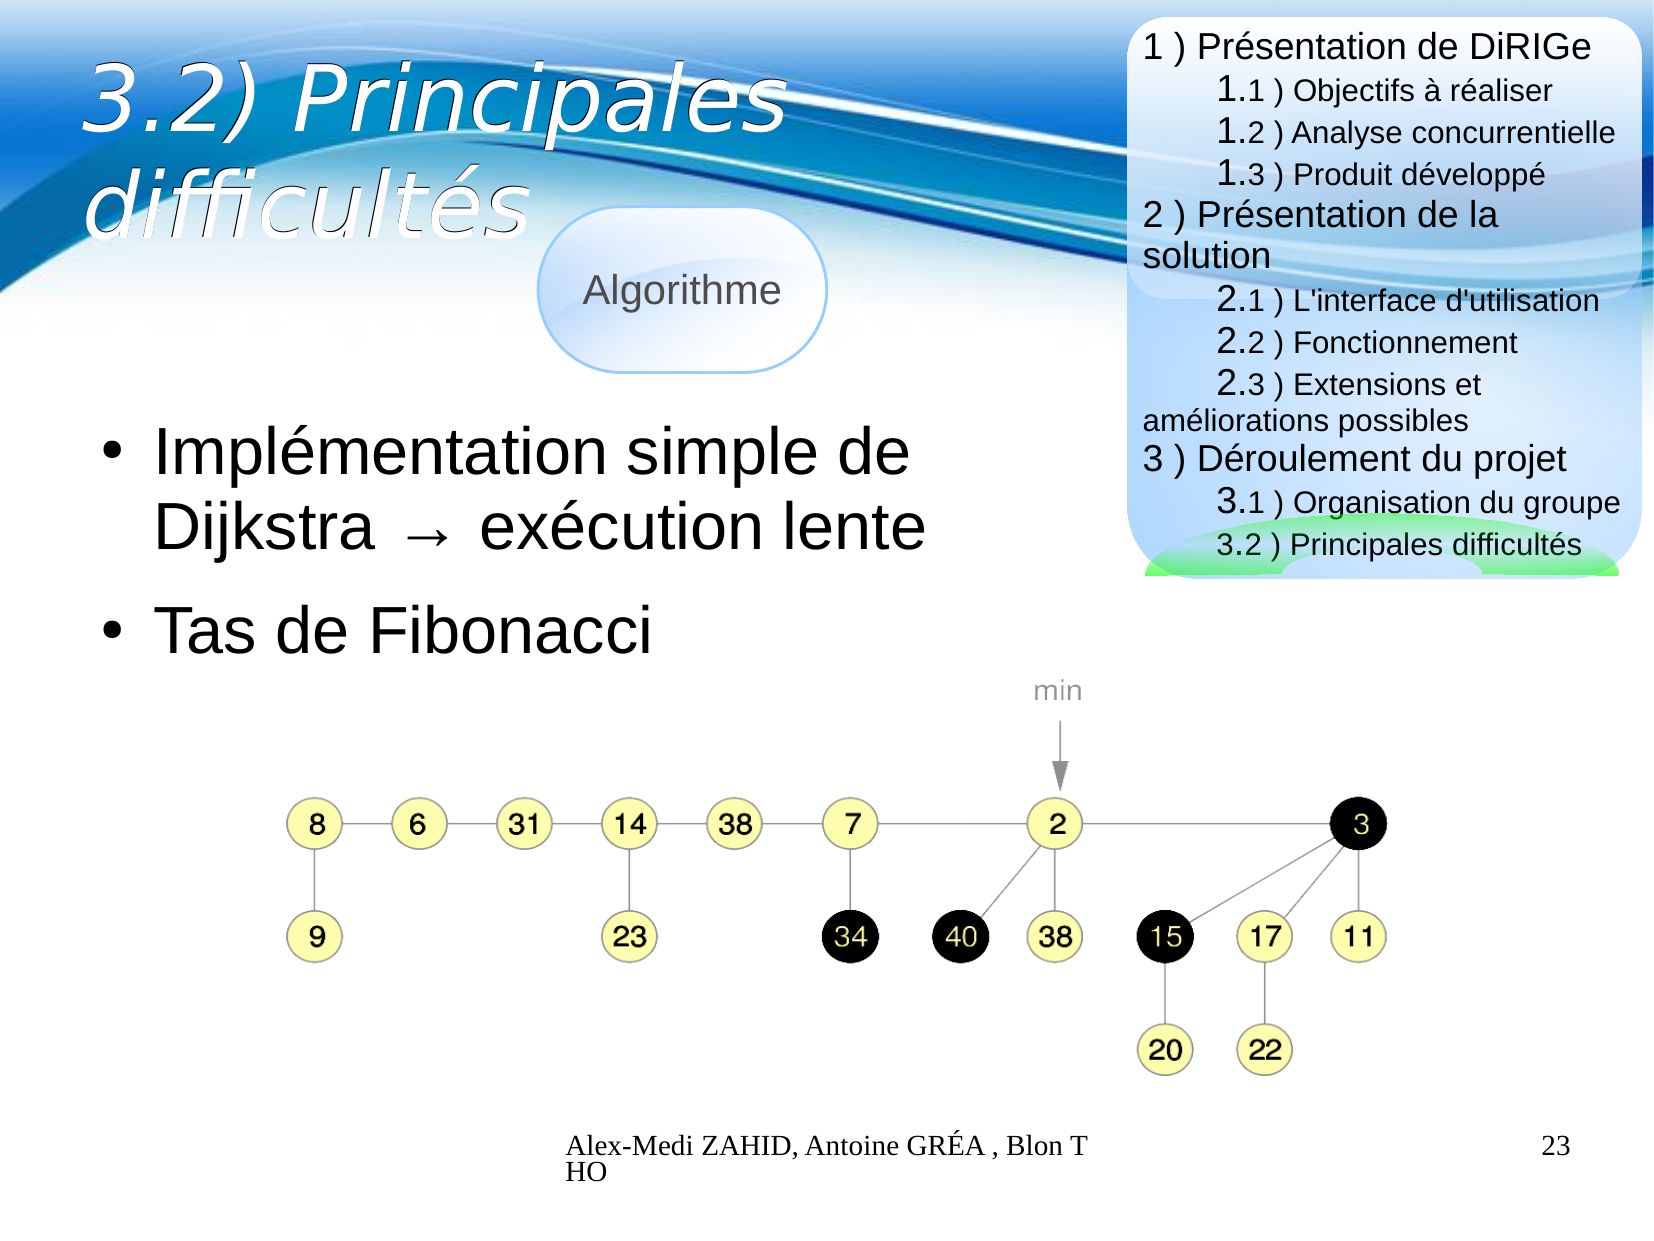

# 3.2) Principales difficultés
Algorithme
Implémentation simple de Dijkstra → exécution lente
Tas de Fibonacci
Alex-Medi ZAHID, Antoine GRÉA , Blon THO
23